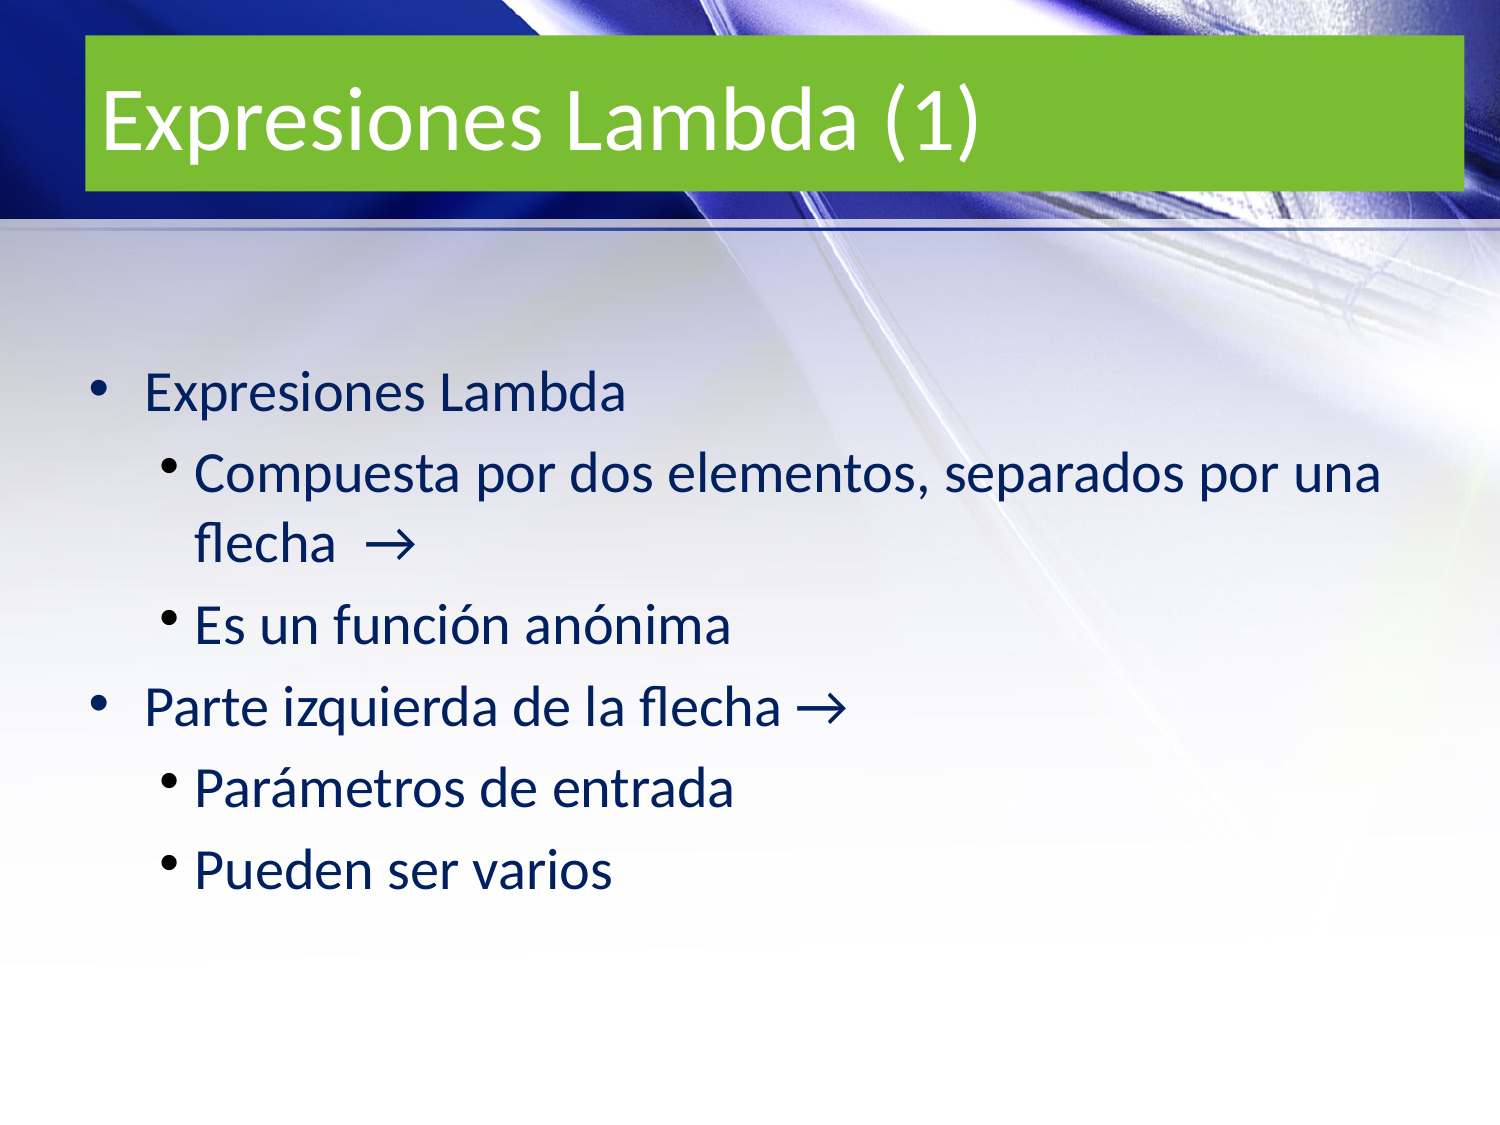

Expresiones Lambda (1)
Expresiones Lambda
Compuesta por dos elementos, separados por una flecha →
Es un función anónima
Parte izquierda de la flecha →
Parámetros de entrada
Pueden ser varios